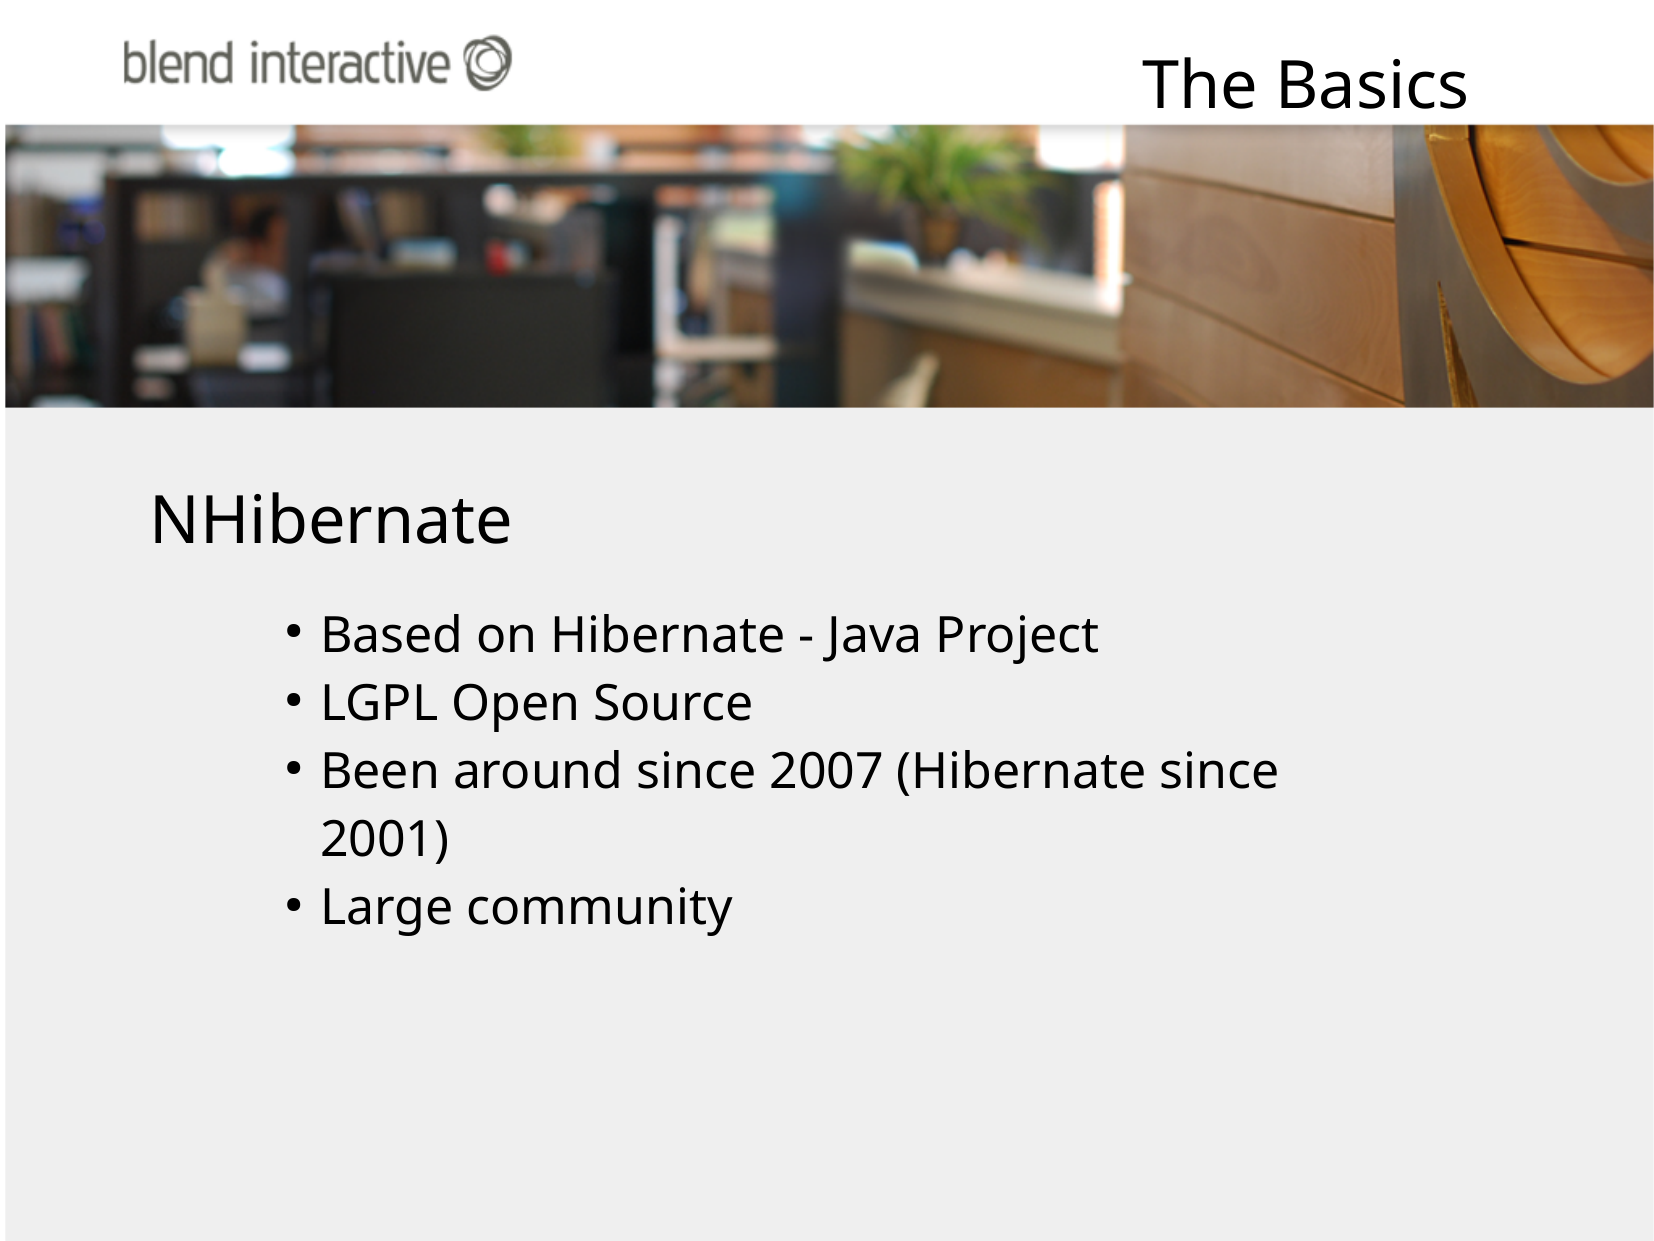

The Basics
NHibernate
Based on Hibernate - Java Project
LGPL Open Source
Been around since 2007 (Hibernate since 2001)
Large community